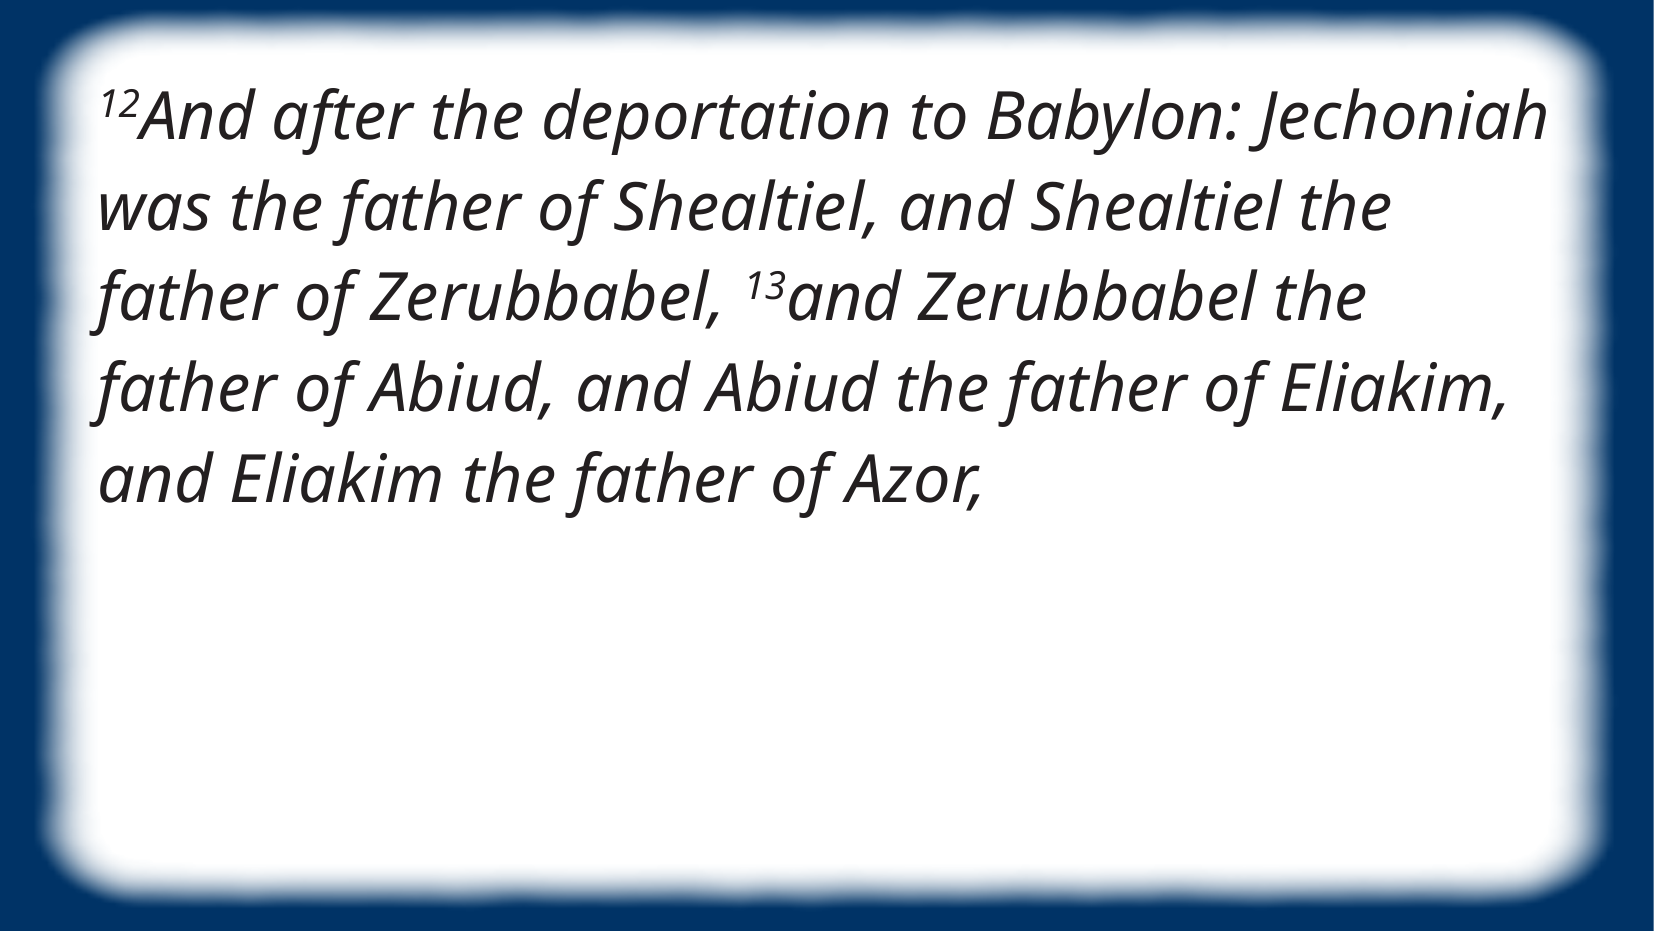

12And after the deportation to Babylon: Jechoniah was the father of Shealtiel, and Shealtiel the father of Zerubbabel, 13and Zerubbabel the father of Abiud, and Abiud the father of Eliakim, and Eliakim the father of Azor,